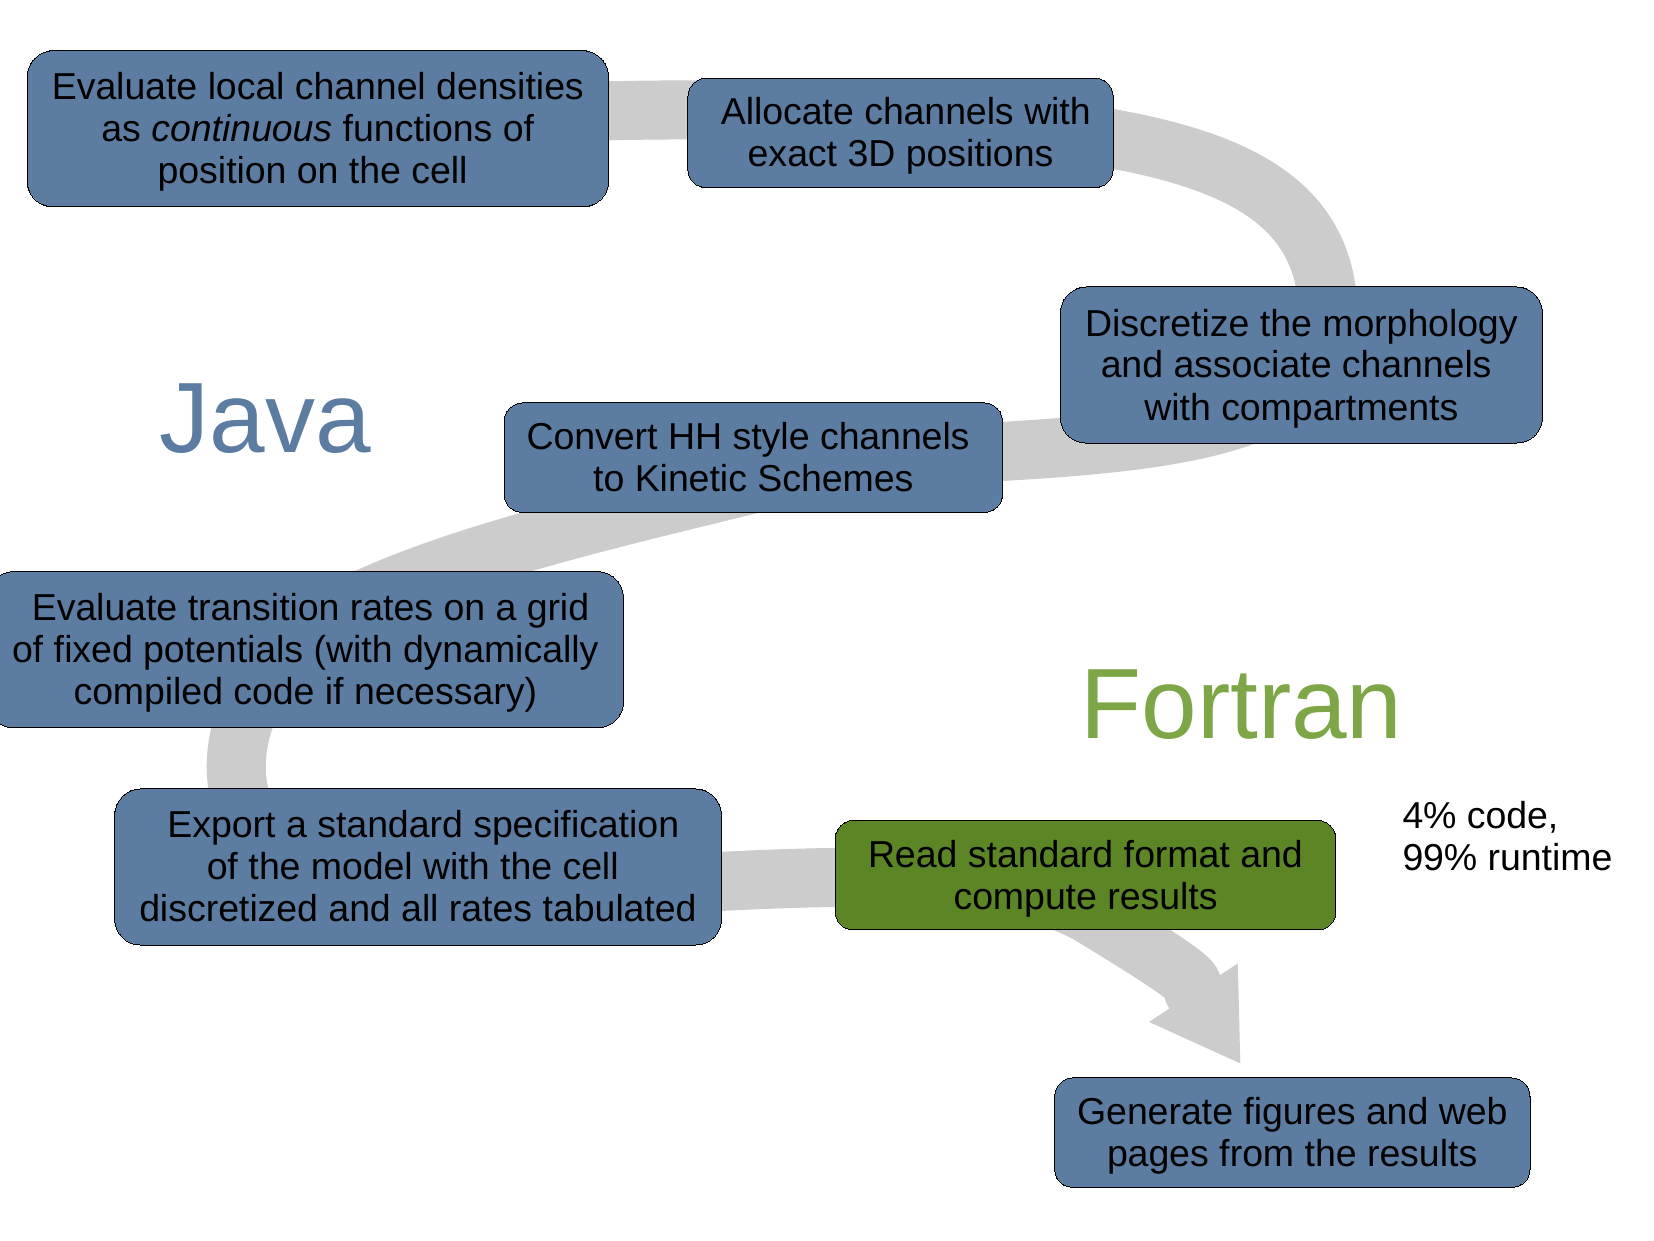

Evaluate local channel densities
 as continuous functions of
position on the cell
 Allocate channels with
exact 3D positions
Discretize the morphology
and associate channels
with compartments
Java
Convert HH style channels
to Kinetic Schemes
 Evaluate transition rates on a grid
of fixed potentials (with dynamically
compiled code if necessary)
Fortran
4% code,
99% runtime
 Export a standard specification
of the model with the cell
discretized and all rates tabulated
 Read standard format and
compute results
Generate figures and web
pages from the results